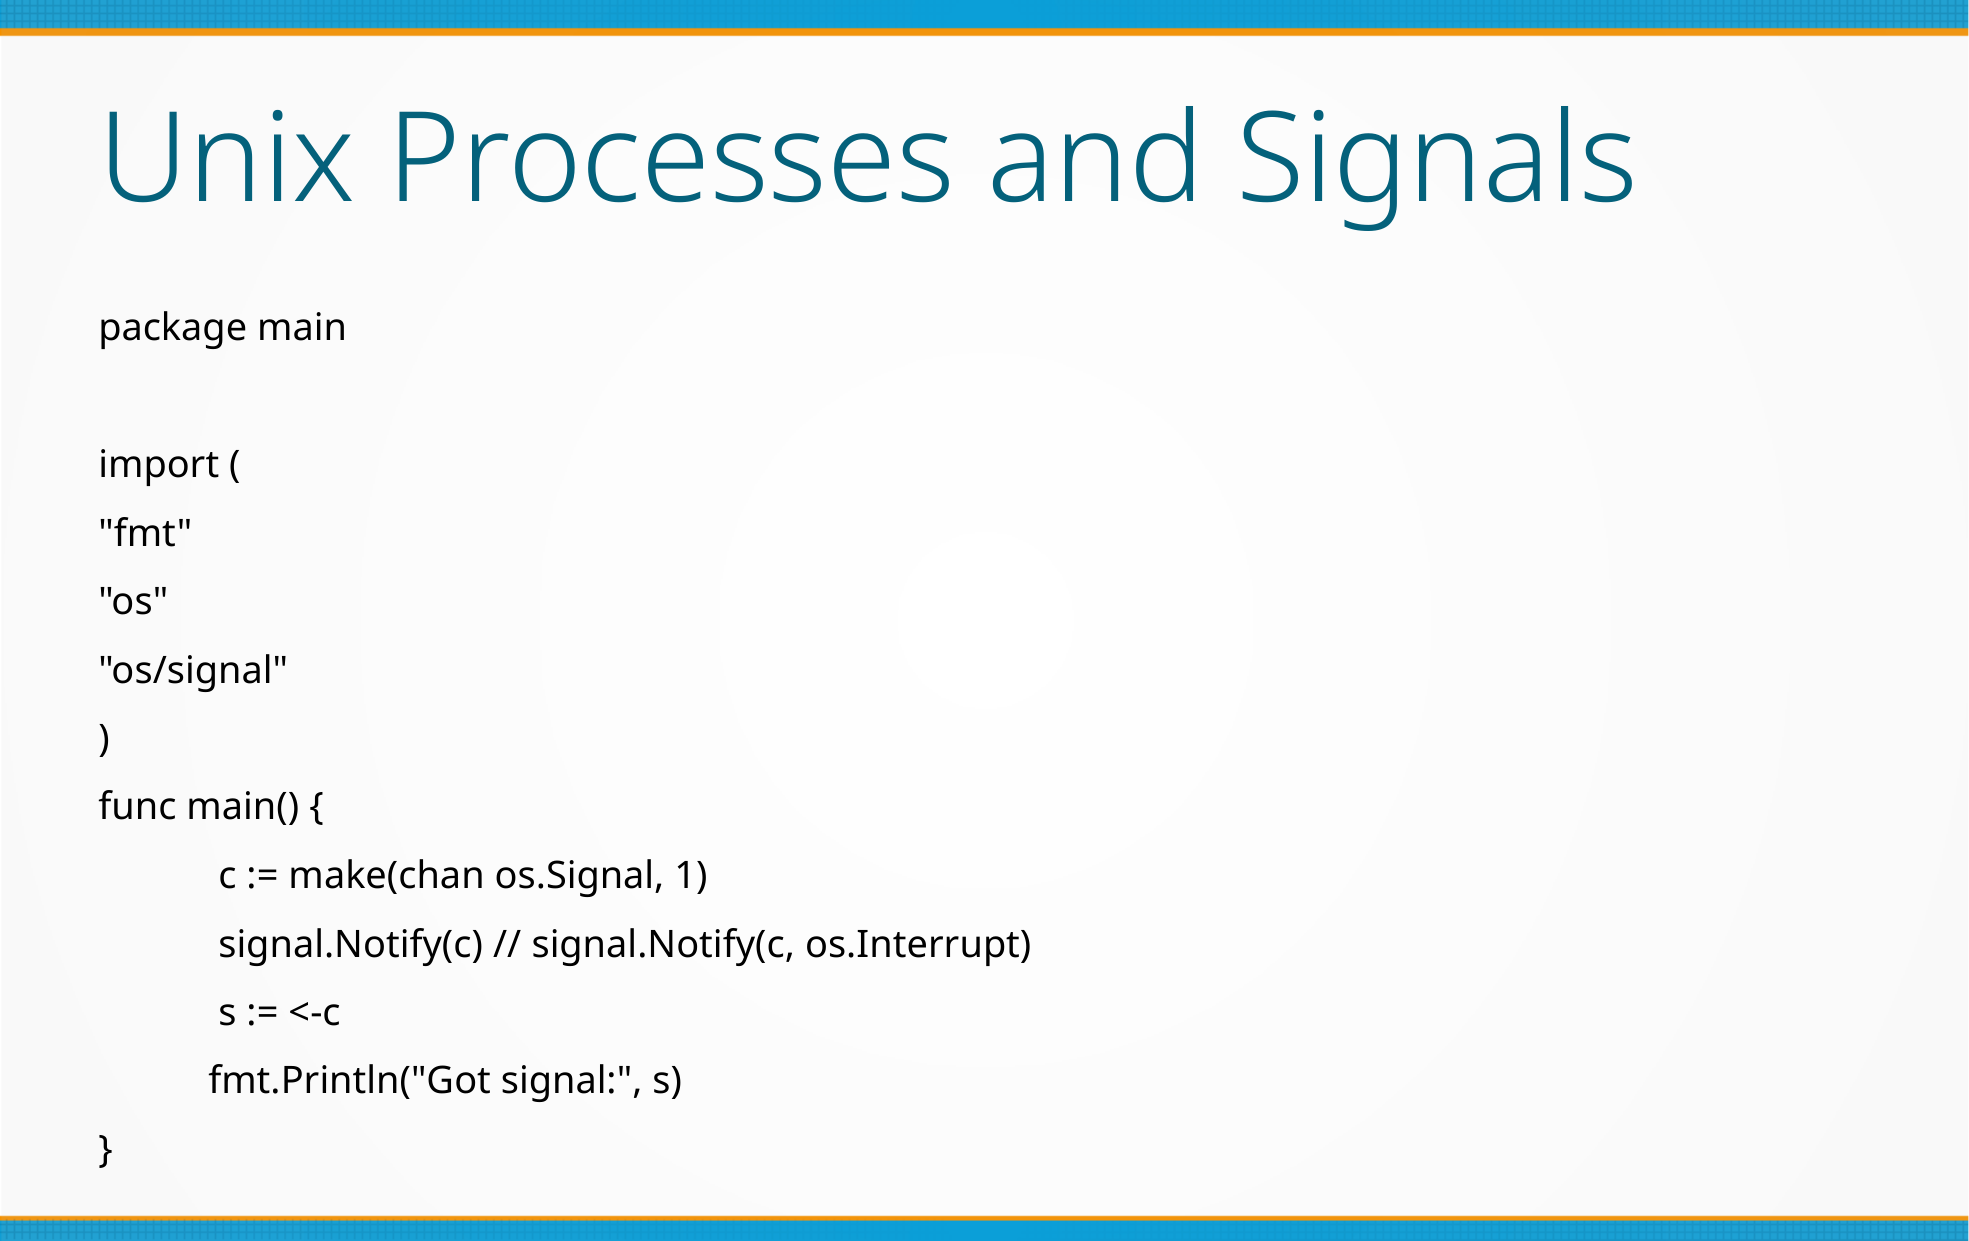

# Unix Processes and Signals
package main
import (
"fmt"
"os"
"os/signal"
)
func main() {
 c := make(chan os.Signal, 1)
 signal.Notify(c) // signal.Notify(c, os.Interrupt)
 s := <-c
 fmt.Println("Got signal:", s)
}